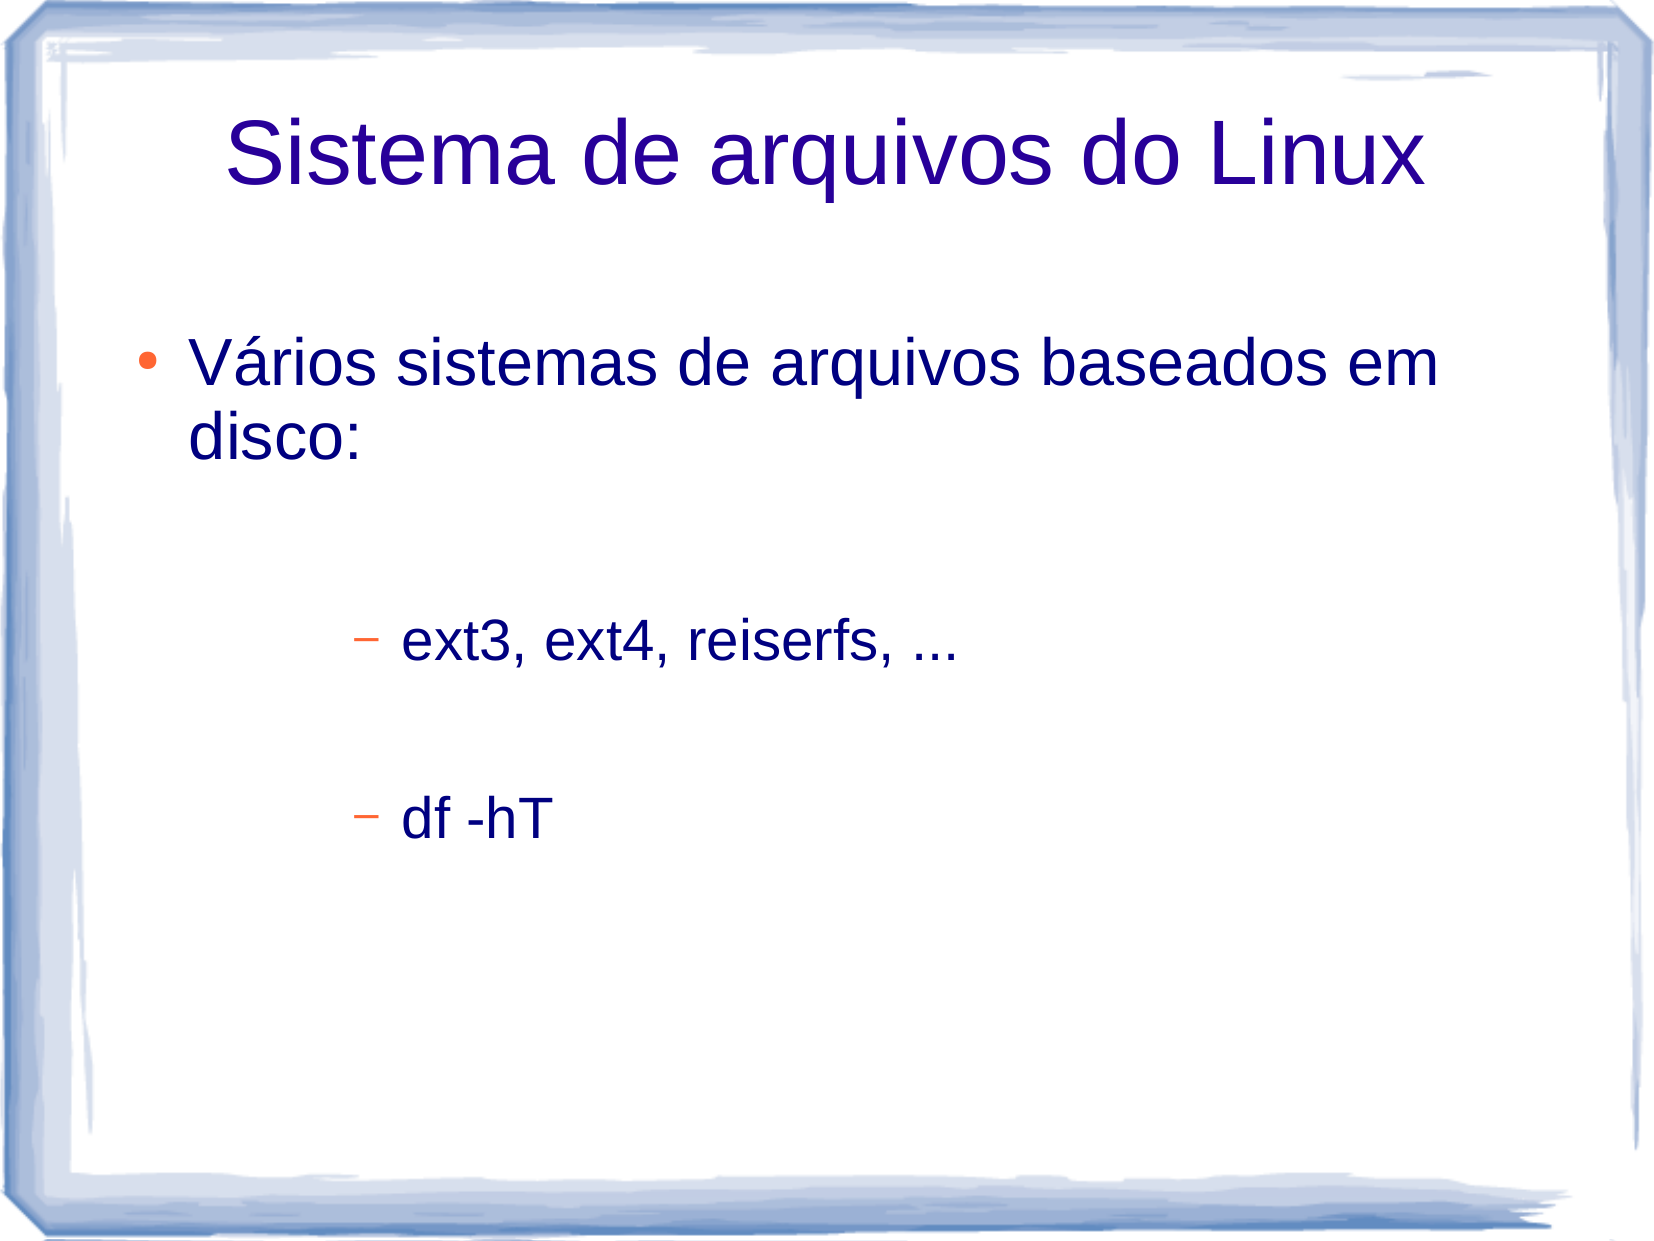

# Sistema de arquivos do Linux
Vários sistemas de arquivos baseados em disco:
ext3, ext4, reiserfs, ...
df -hT